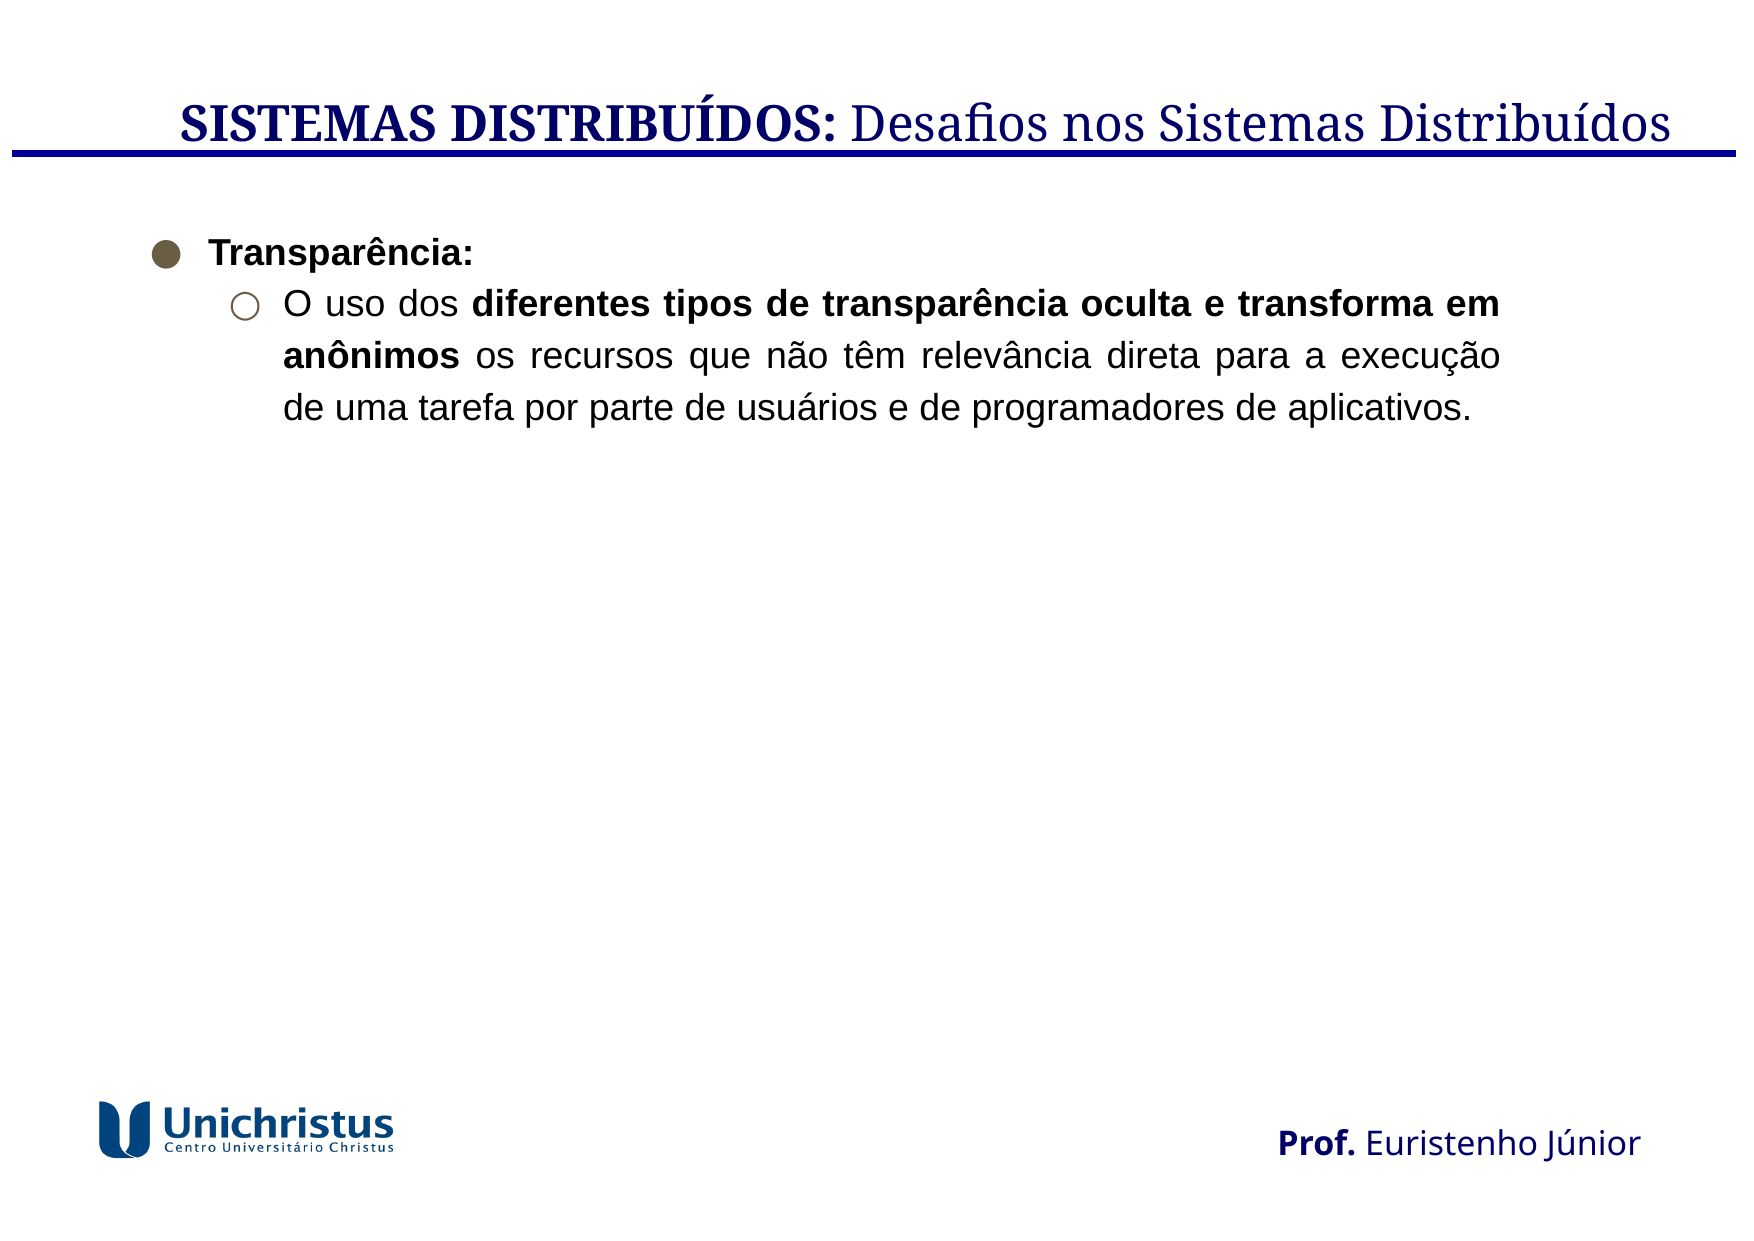

SISTEMAS DISTRIBUÍDOS: Desafios nos Sistemas Distribuídos
Transparência:
O uso dos diferentes tipos de transparência oculta e transforma em anônimos os recursos que não têm relevância direta para a execução de uma tarefa por parte de usuários e de programadores de aplicativos.
Prof. Euristenho Júnior